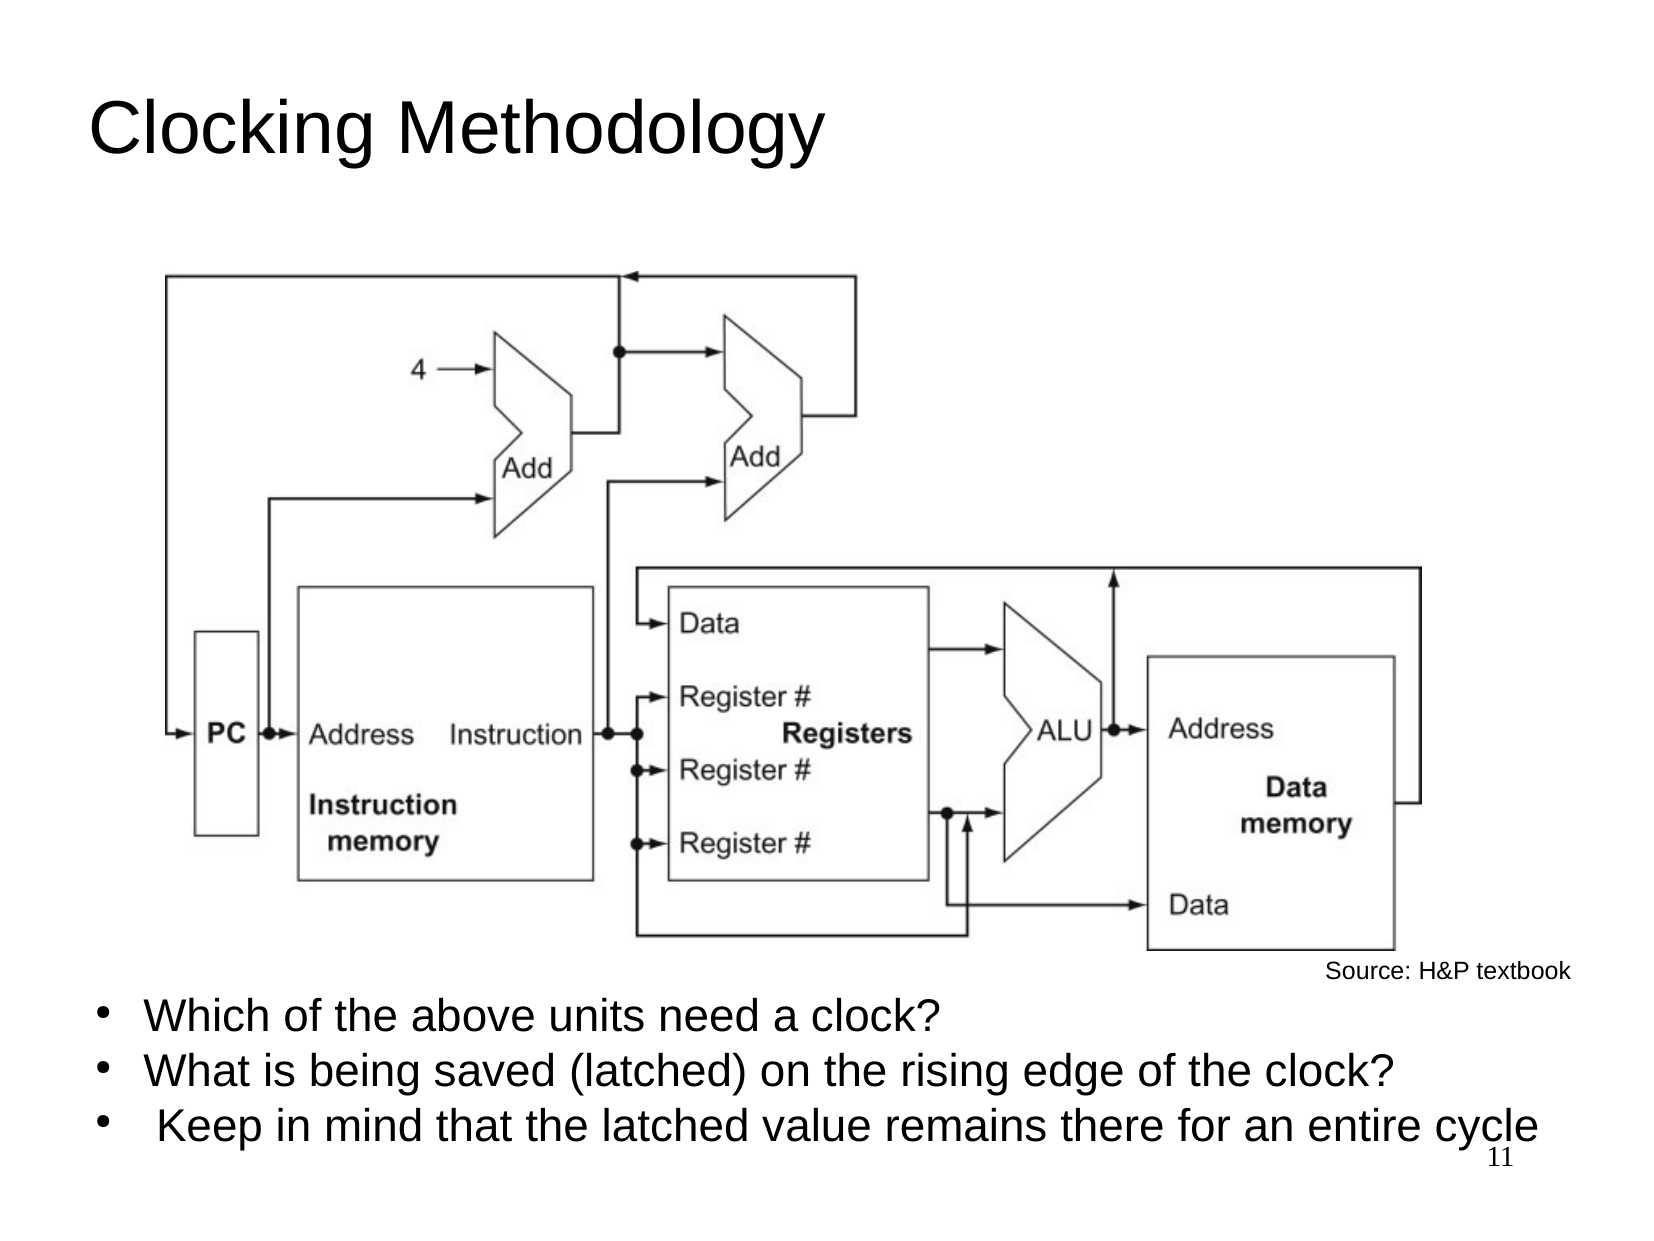

Clocking Methodology
Source: H&P textbook
 Which of the above units need a clock?
 What is being saved (latched) on the rising edge of the clock?
 Keep in mind that the latched value remains there for an entire cycle